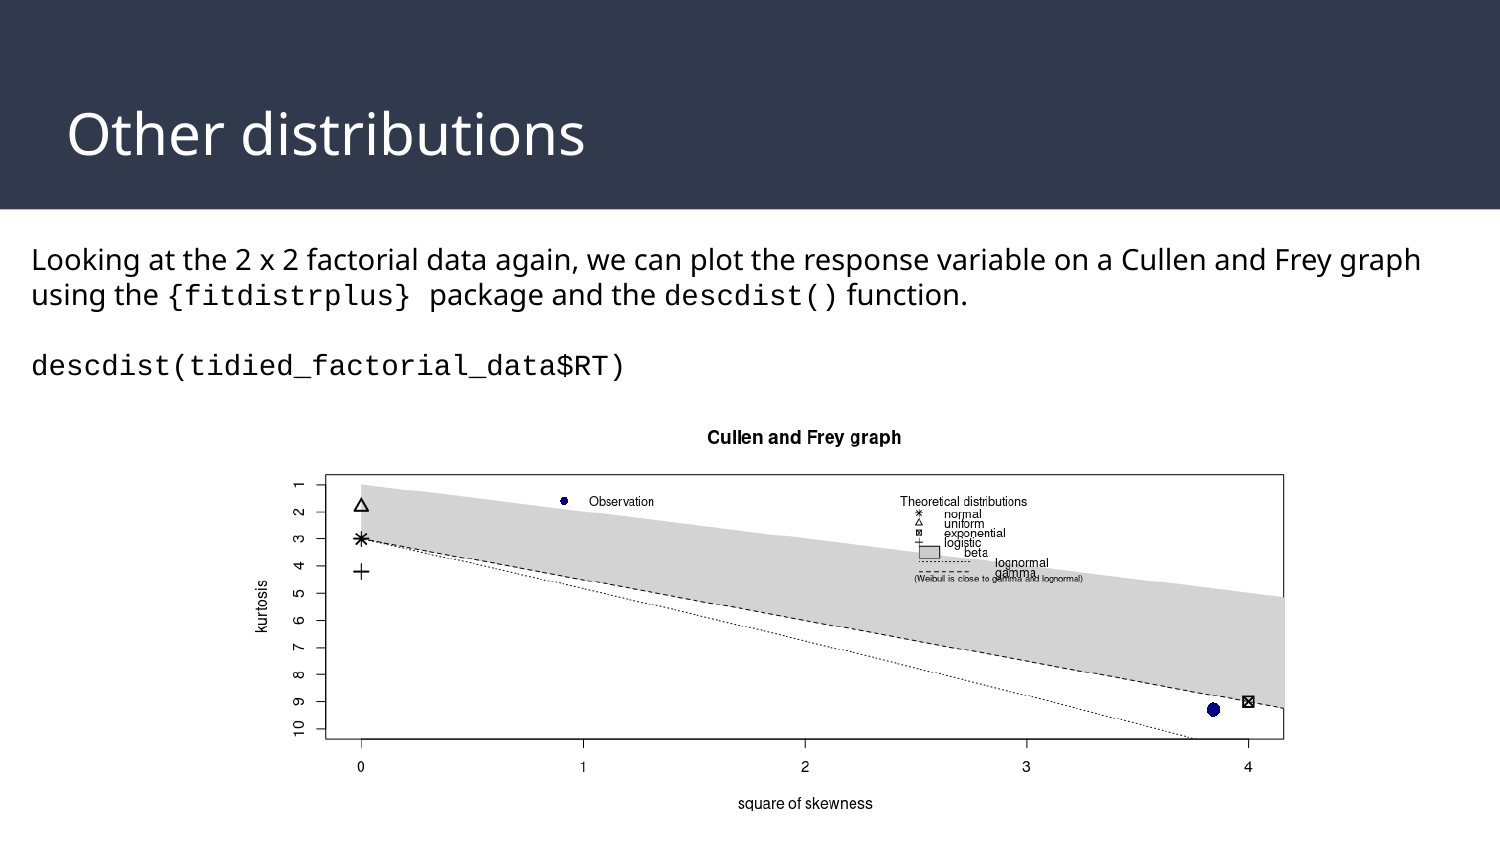

# Other distributions
Looking at the 2 x 2 factorial data again, we can plot the response variable on a Cullen and Frey graph using the {fitdistrplus} package and the descdist() function.
descdist(tidied_factorial_data$RT)